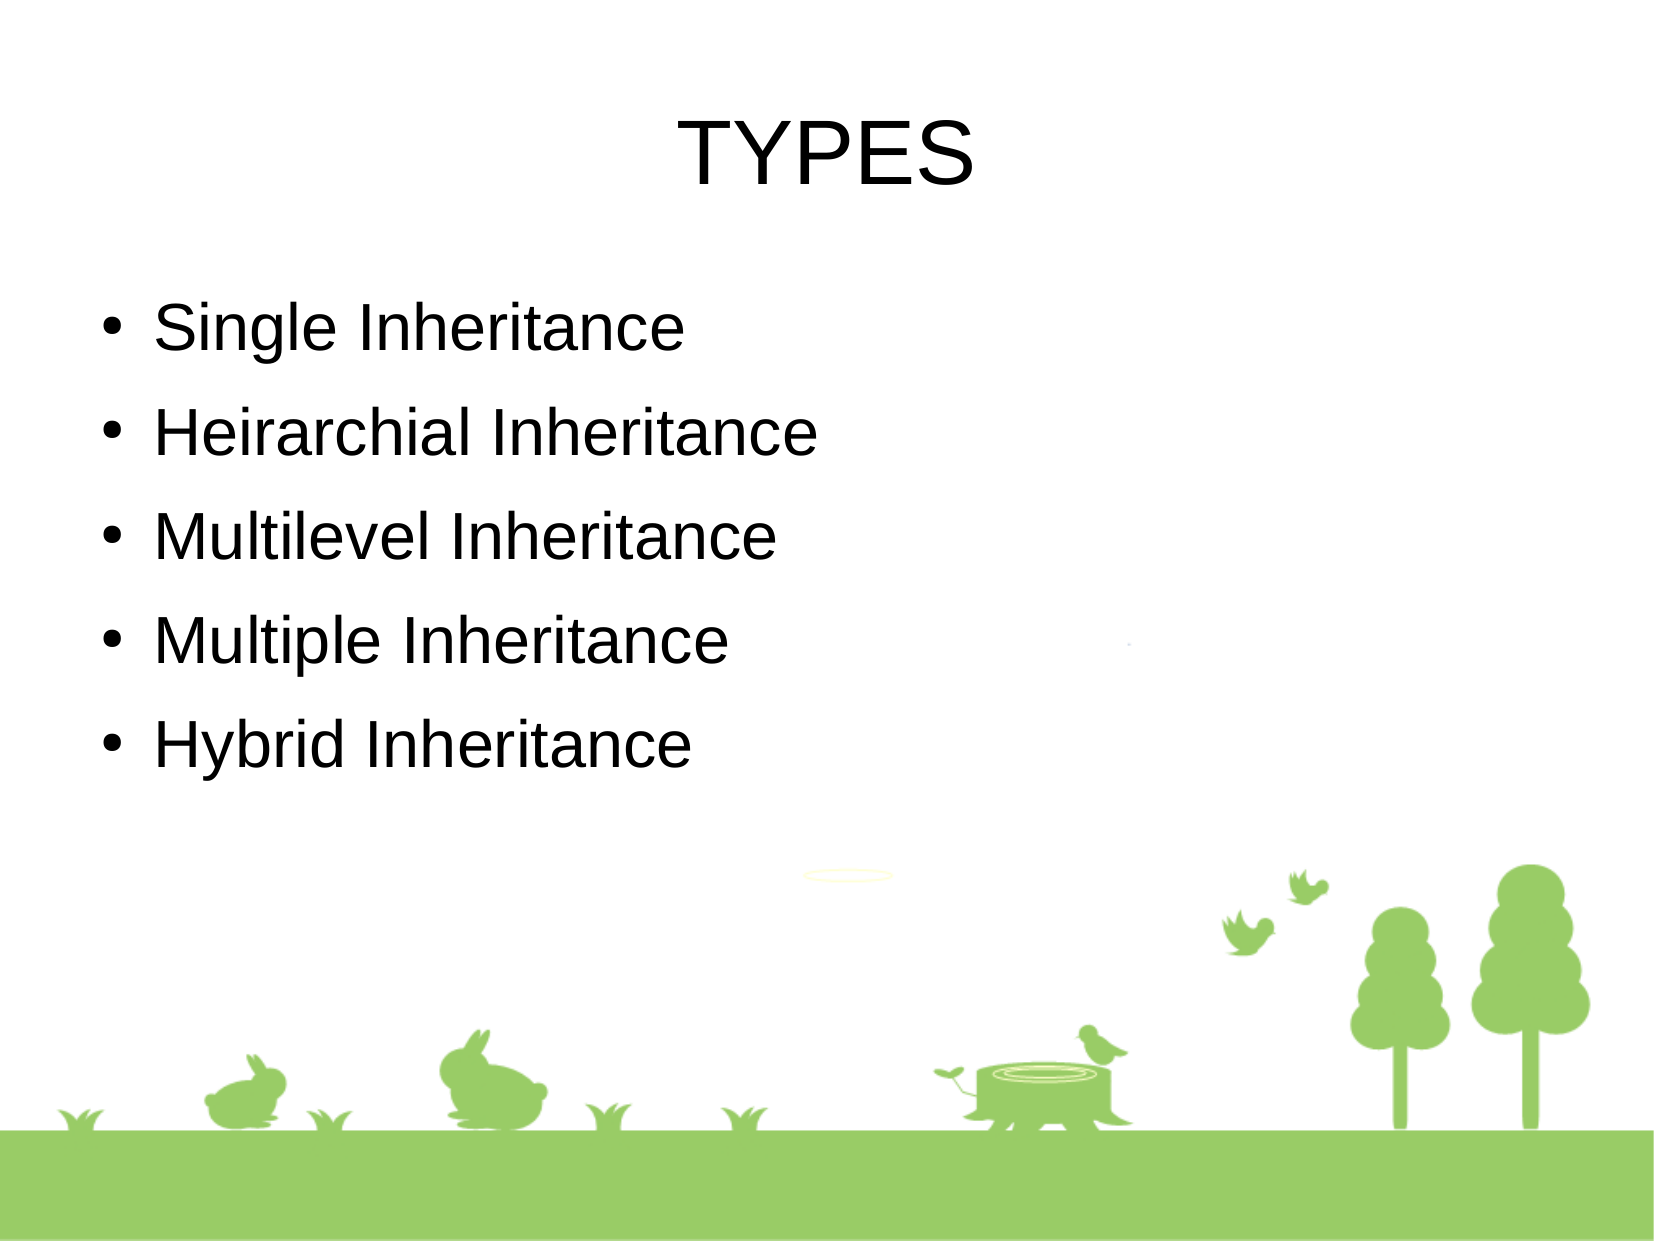

# TYPES
Single Inheritance
Heirarchial Inheritance
Multilevel Inheritance
Multiple Inheritance
Hybrid Inheritance